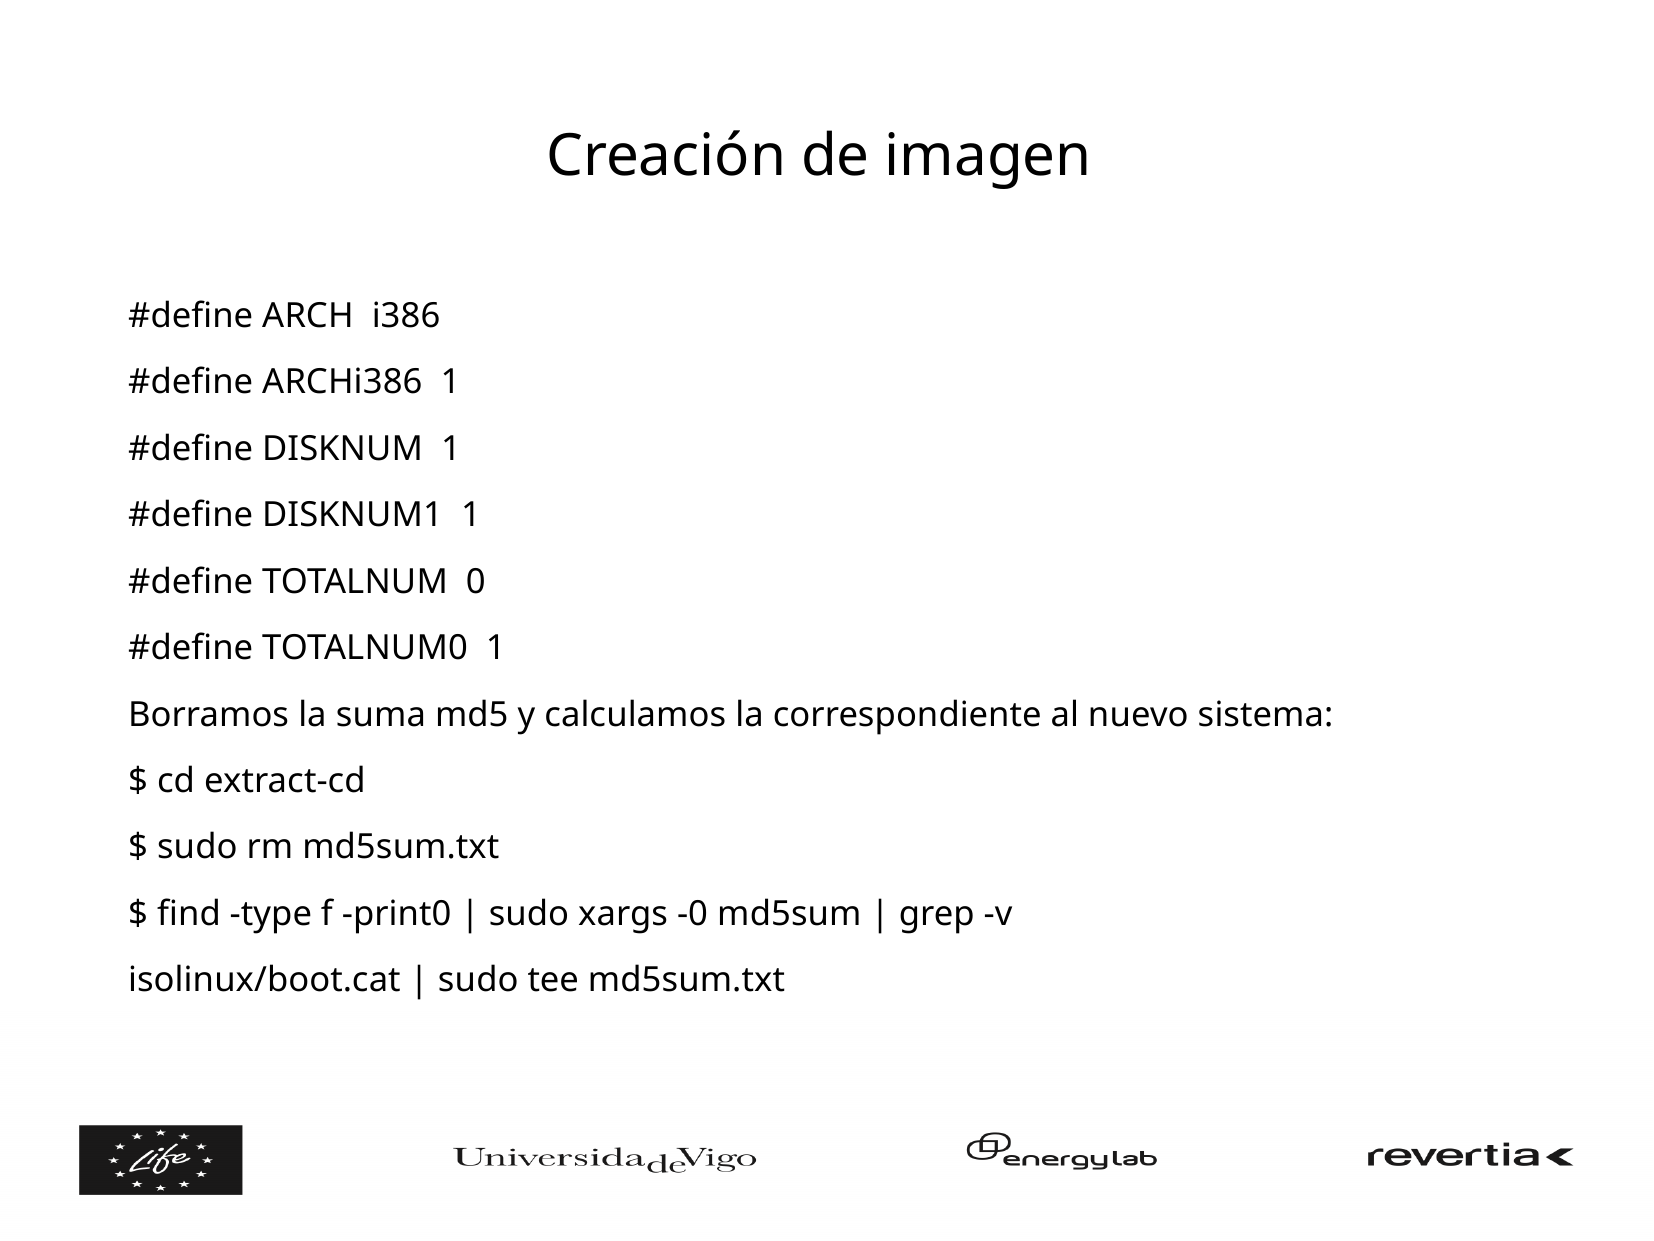

# Creación de imagen
#define ARCH i386
#define ARCHi386 1
#define DISKNUM 1
#define DISKNUM1 1
#define TOTALNUM 0
#define TOTALNUM0 1
Borramos la suma md5 y calculamos la correspondiente al nuevo sistema:
$ cd extract-cd
$ sudo rm md5sum.txt
$ find -type f -print0 | sudo xargs -0 md5sum | grep -v
isolinux/boot.cat | sudo tee md5sum.txt